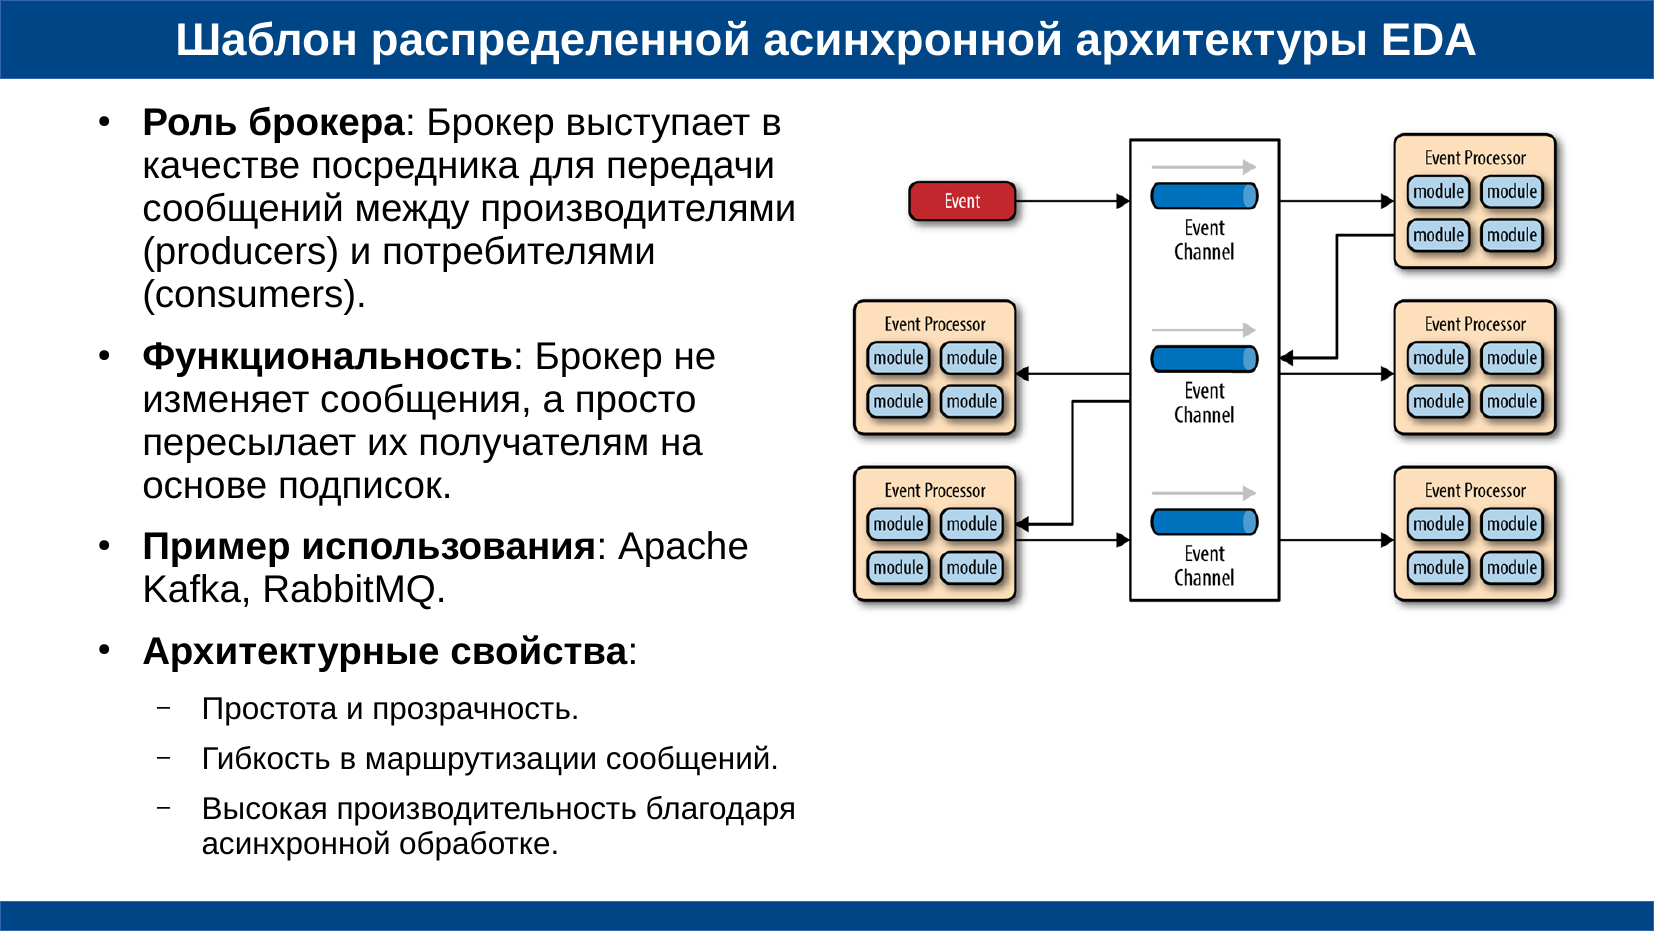

# Шаблон распределенной асинхронной архитектуры EDA
Роль брокера: Брокер выступает в качестве посредника для передачи сообщений между производителями (producers) и потребителями (consumers).
Функциональность: Брокер не изменяет сообщения, а просто пересылает их получателям на основе подписок.
Пример использования: Apache Kafka, RabbitMQ.
Архитектурные свойства:
Простота и прозрачность.
Гибкость в маршрутизации сообщений.
Высокая производительность благодаря асинхронной обработке.